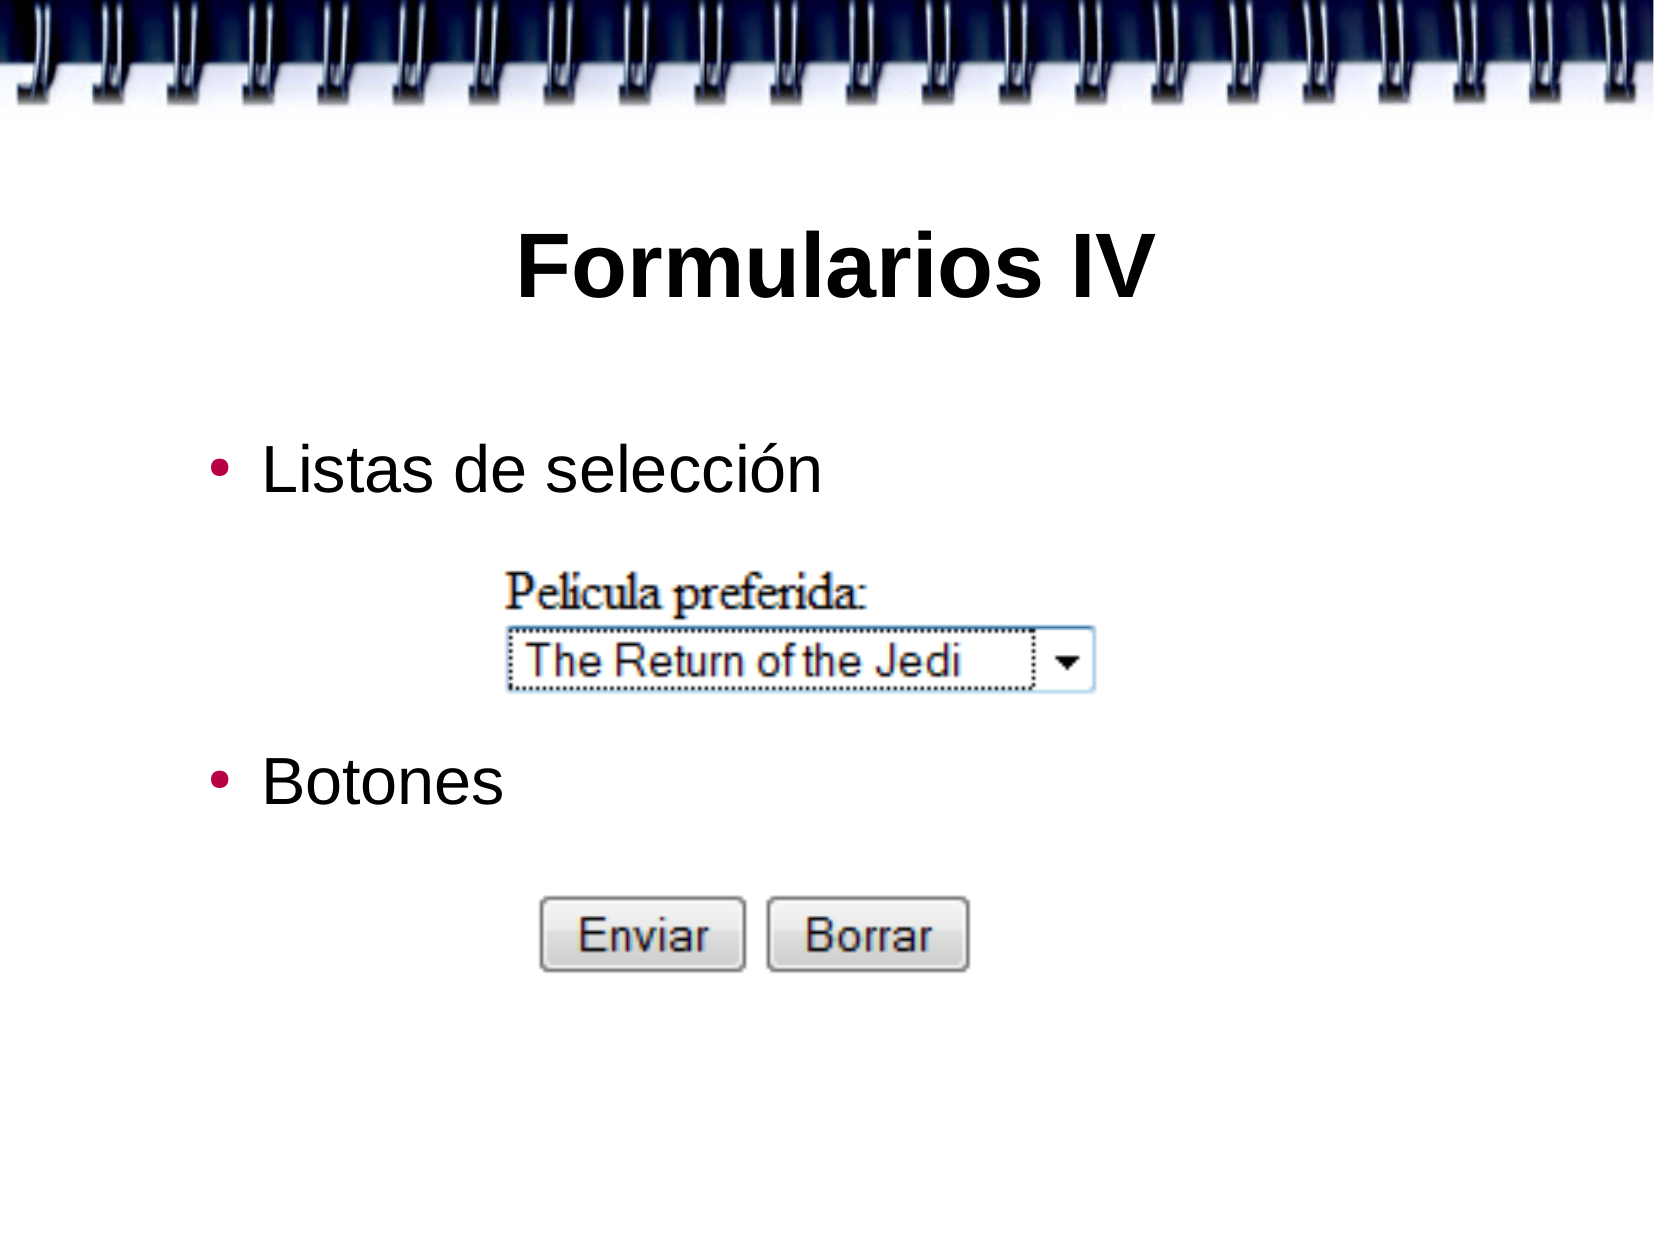

# Formularios IV
Listas de selección
Botones